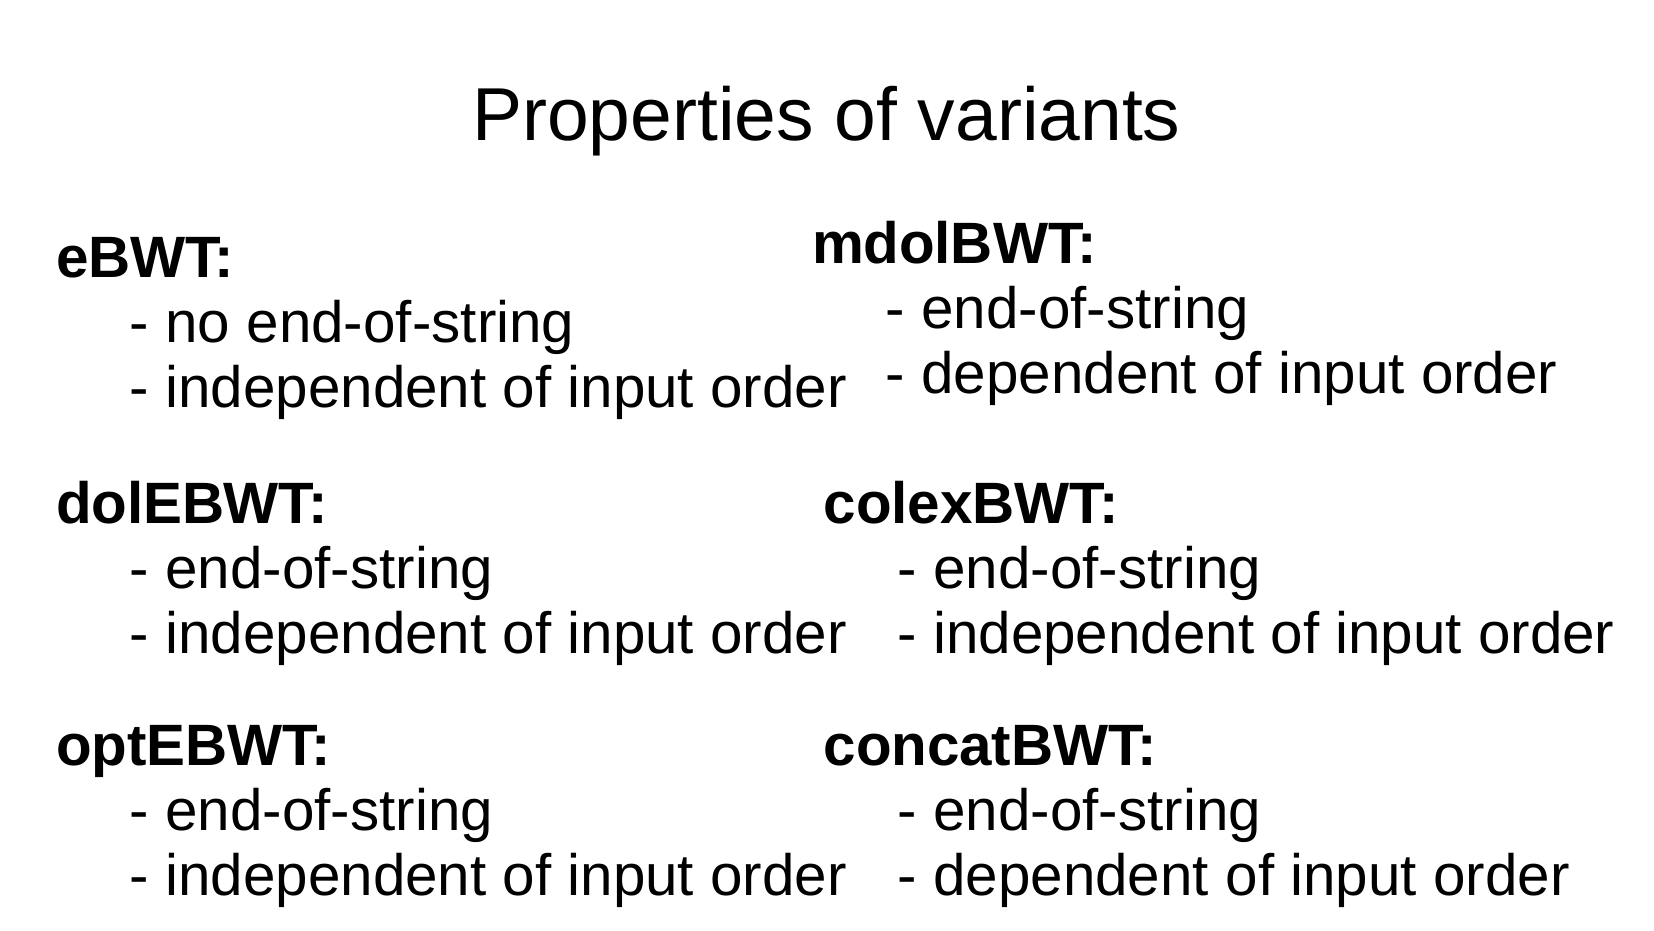

# Properties of variants
mdolBWT:
	- end-of-string
	- dependent of input order
eBWT:
	- no end-of-string
	- independent of input order
dolEBWT:
	- end-of-string
	- independent of input order
colexBWT:
	- end-of-string
	- independent of input order
optEBWT:
	- end-of-string
	- independent of input order
concatBWT:
	- end-of-string
	- dependent of input order